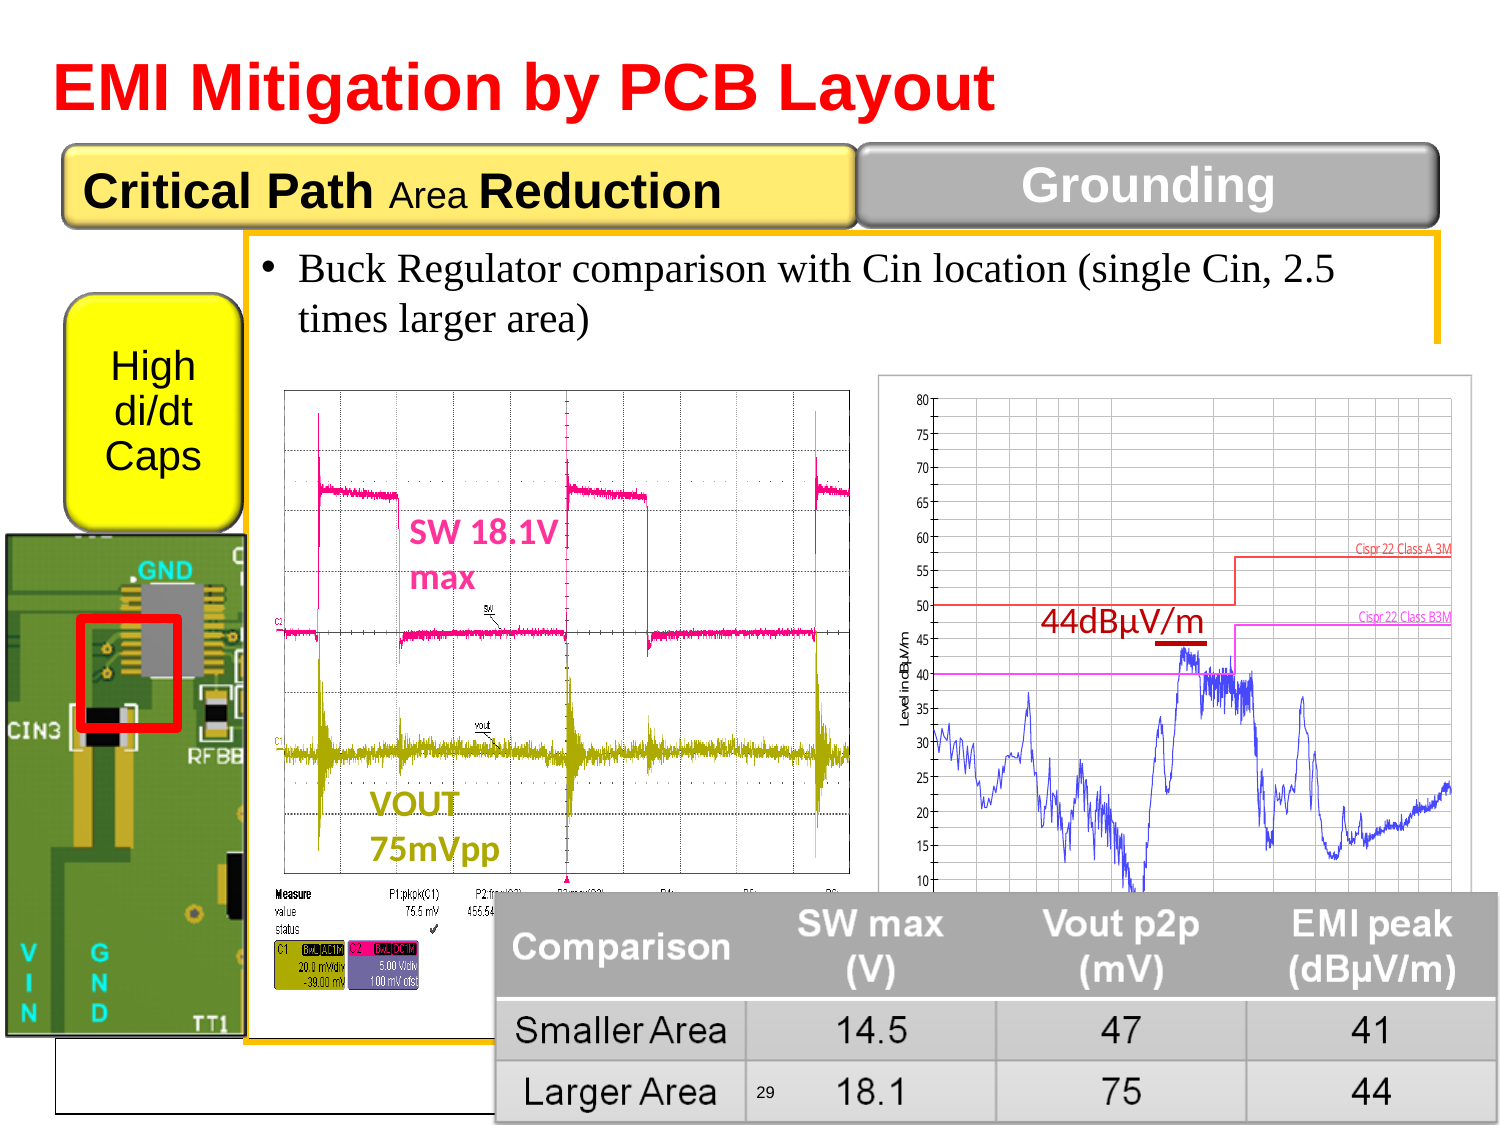

# EMI Mitigation by PCB Layout
Grounding
Critical Path Area Reduction
Buck Regulator comparison with Cin location (single Cin, 2.5 times larger area)
High di/dt Caps
SW Node
FETs & Driver
SW 18.1V max
44dBµV/m
VOUT 75mVpp